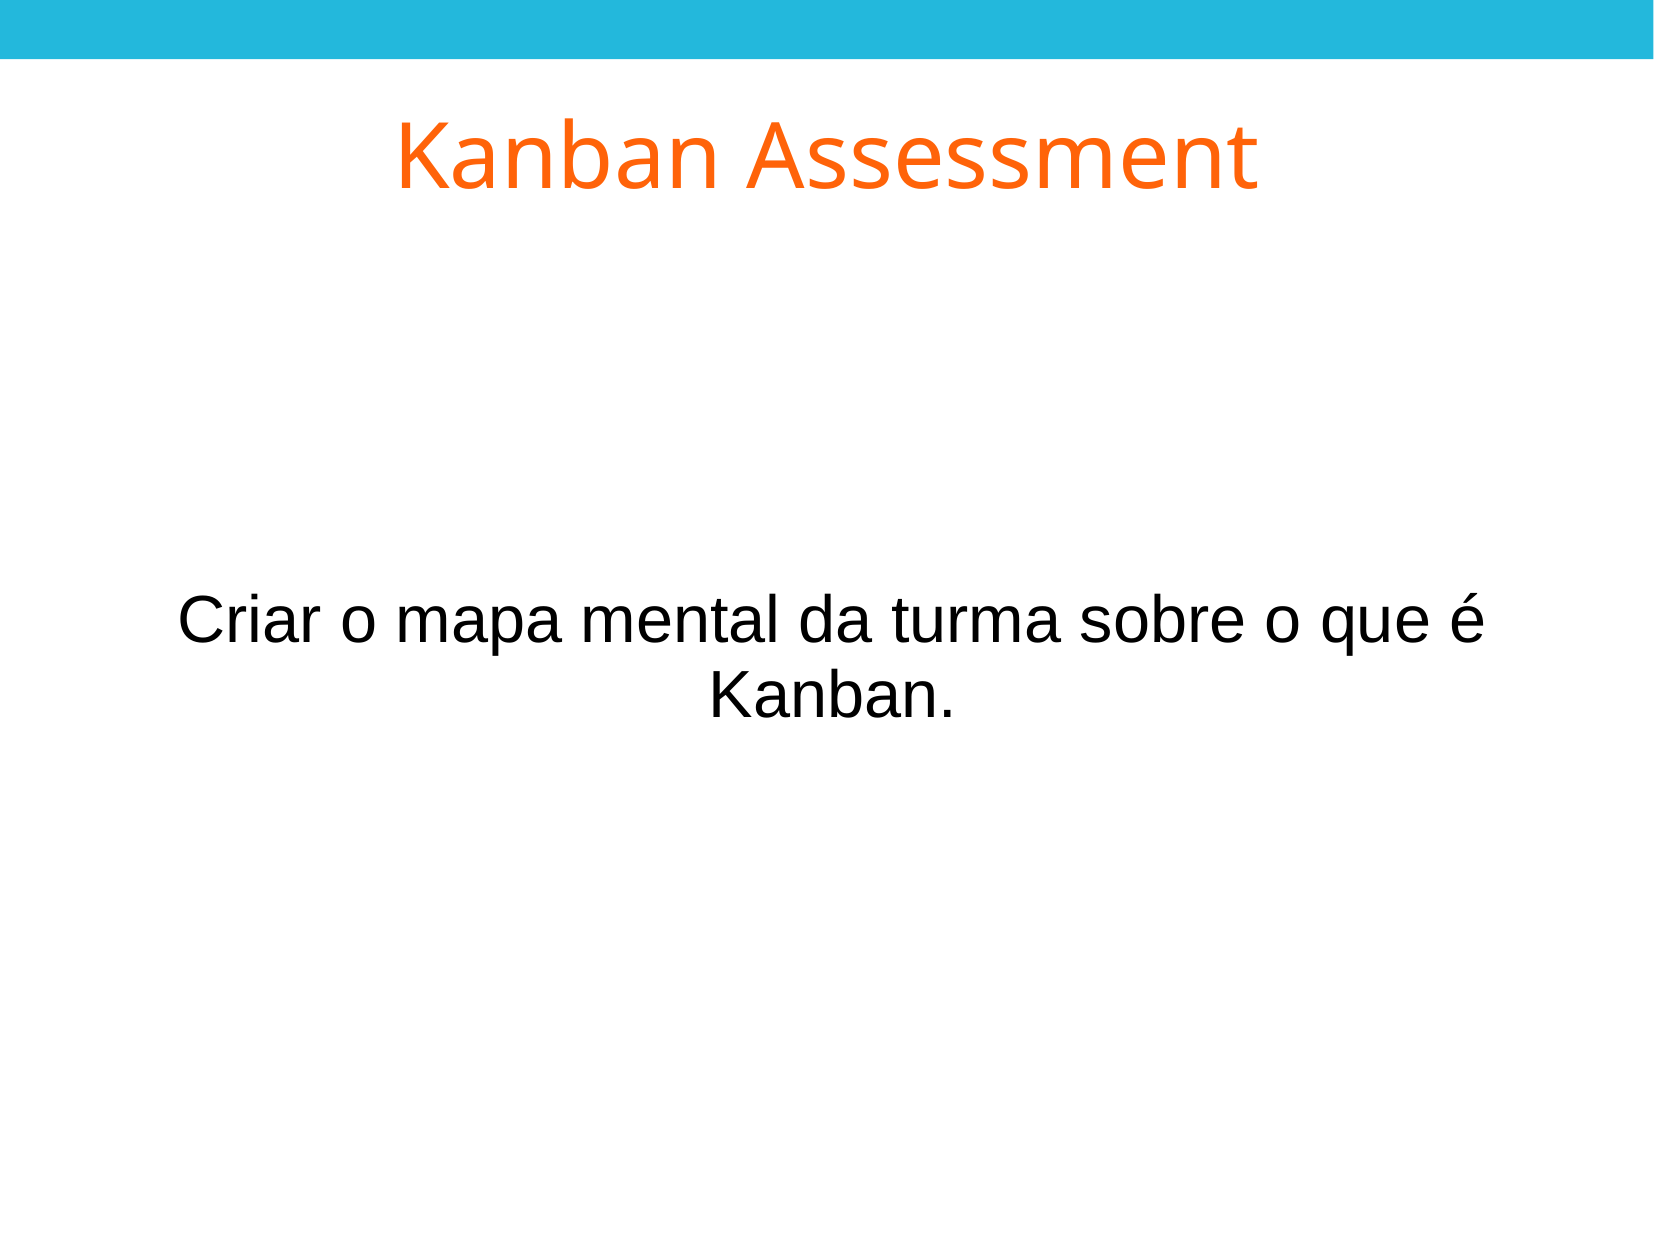

# Kanban Assessment
Criar o mapa mental da turma sobre o que é Kanban.